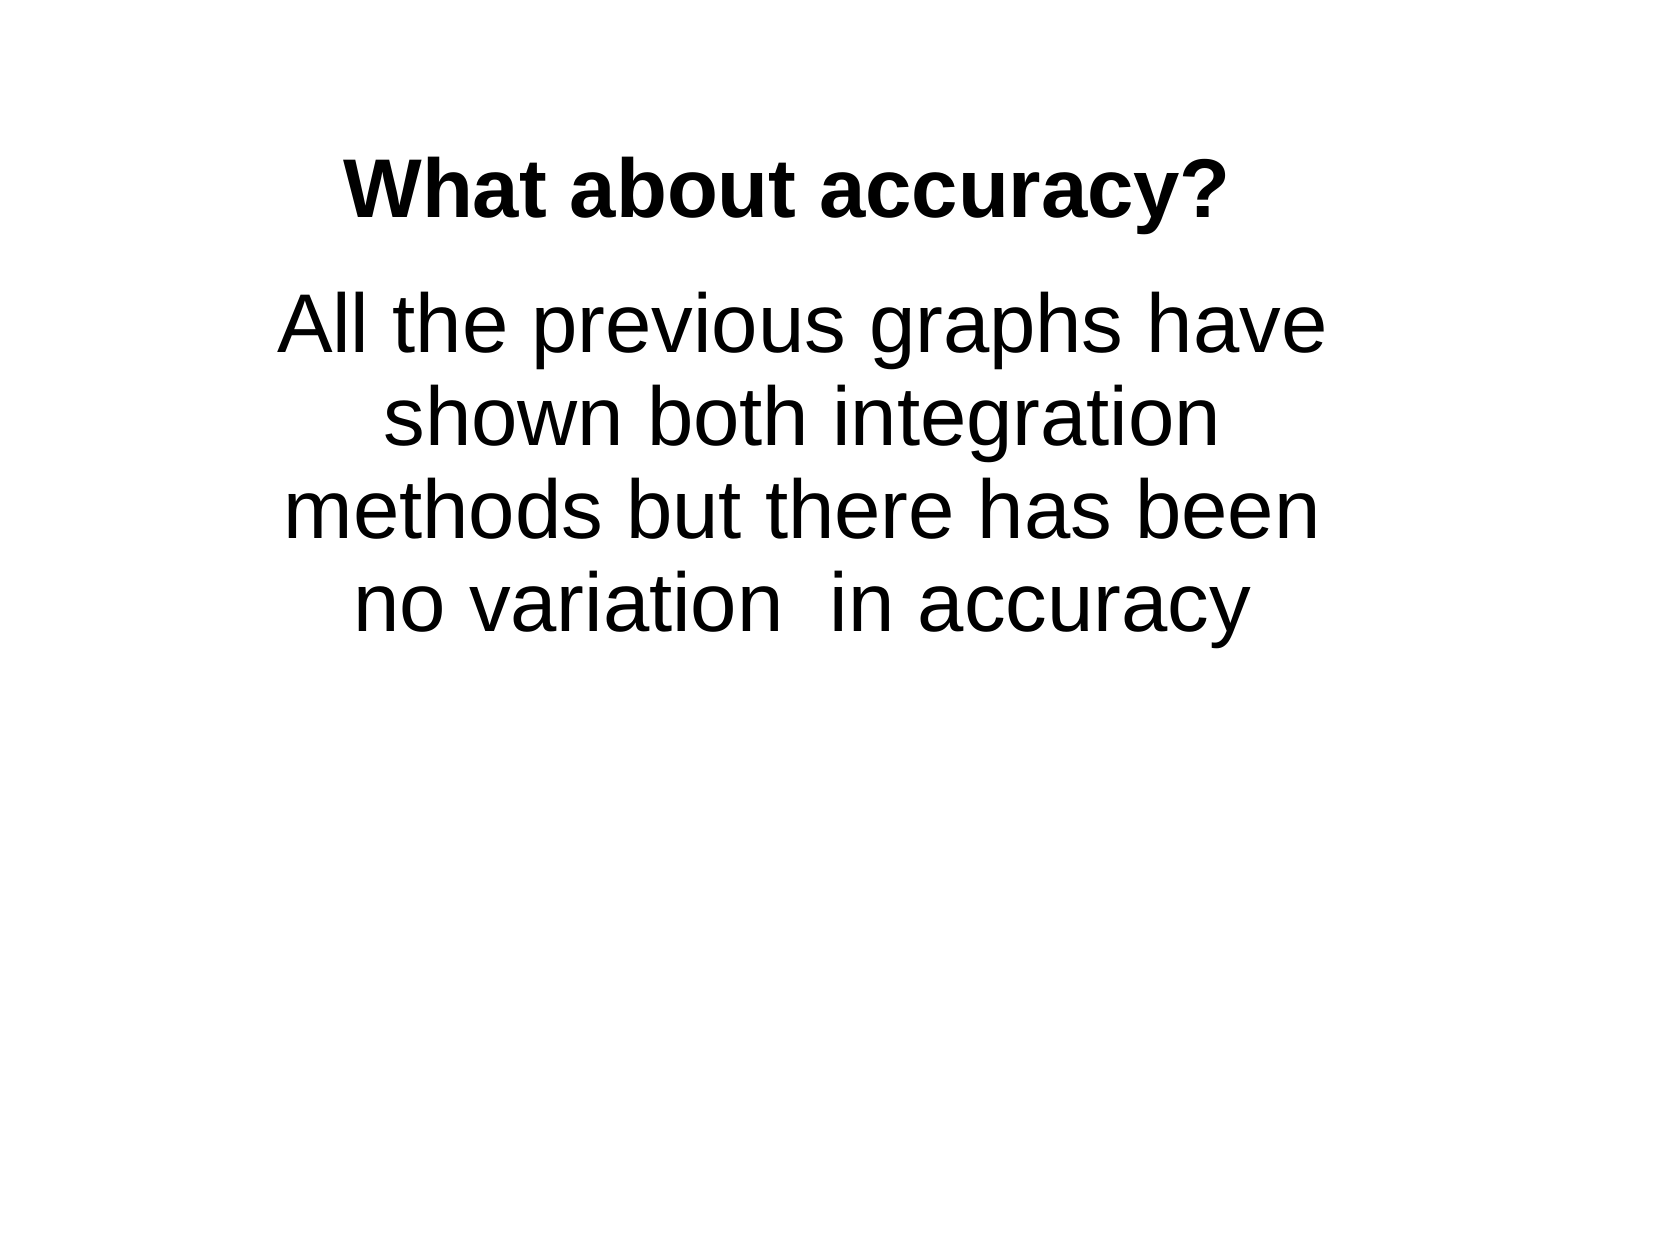

What about accuracy?
All the previous graphs have shown both integration methods but there has been no variation in accuracy